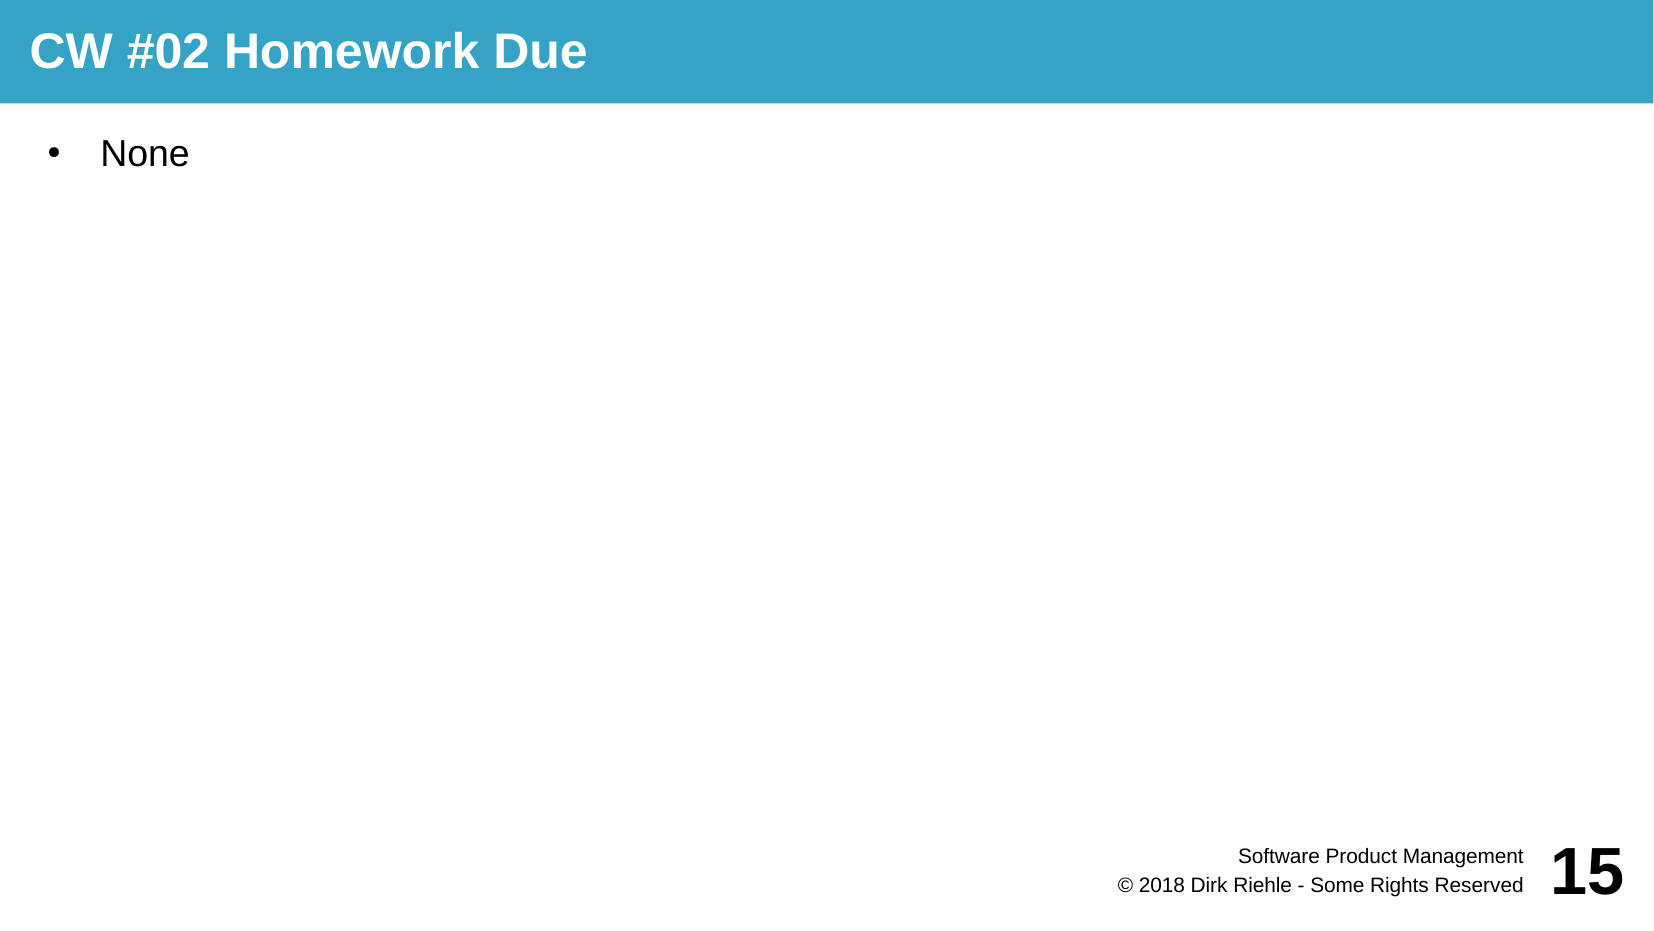

# CW #02 Homework Due
None
Software Product Management
15
© 2018 Dirk Riehle - Some Rights Reserved